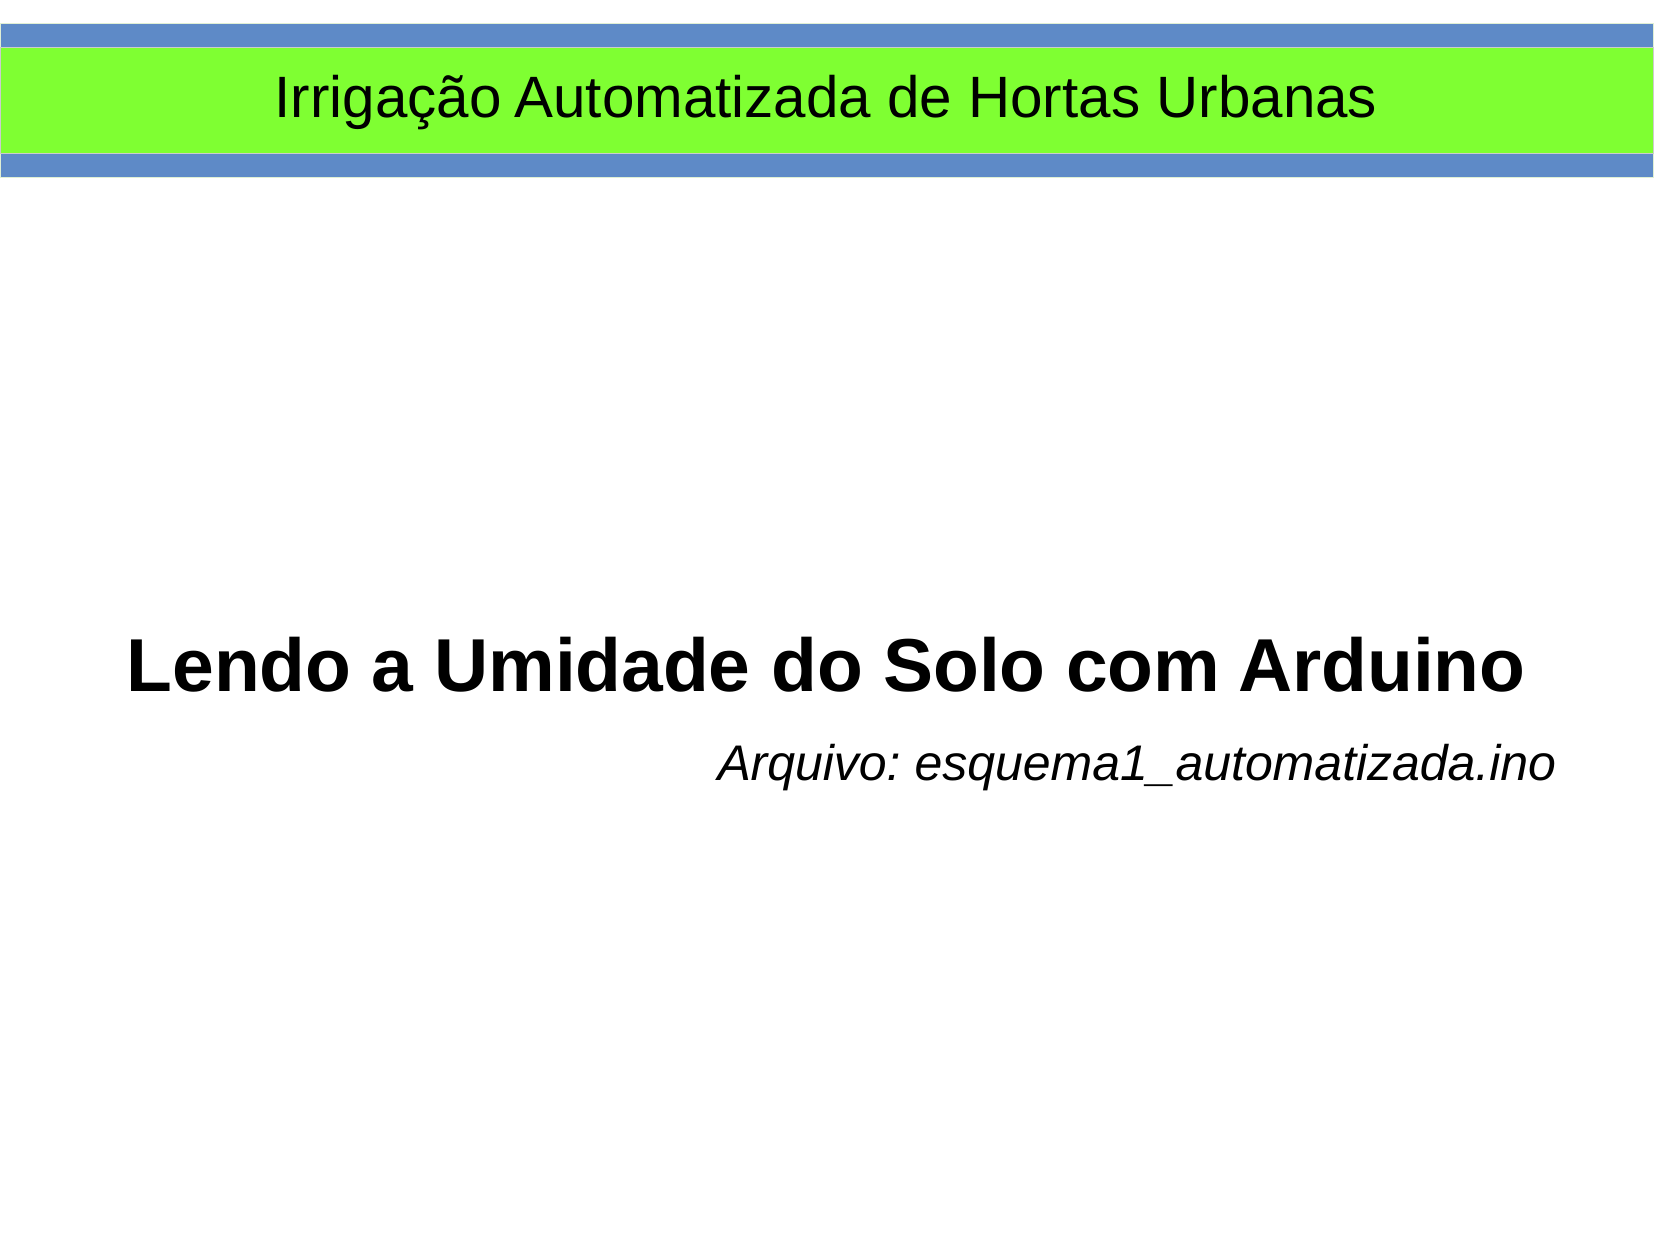

# Irrigação Automatizada de Hortas Urbanas
Lendo a Umidade do Solo com Arduino
Arquivo: esquema1_automatizada.ino